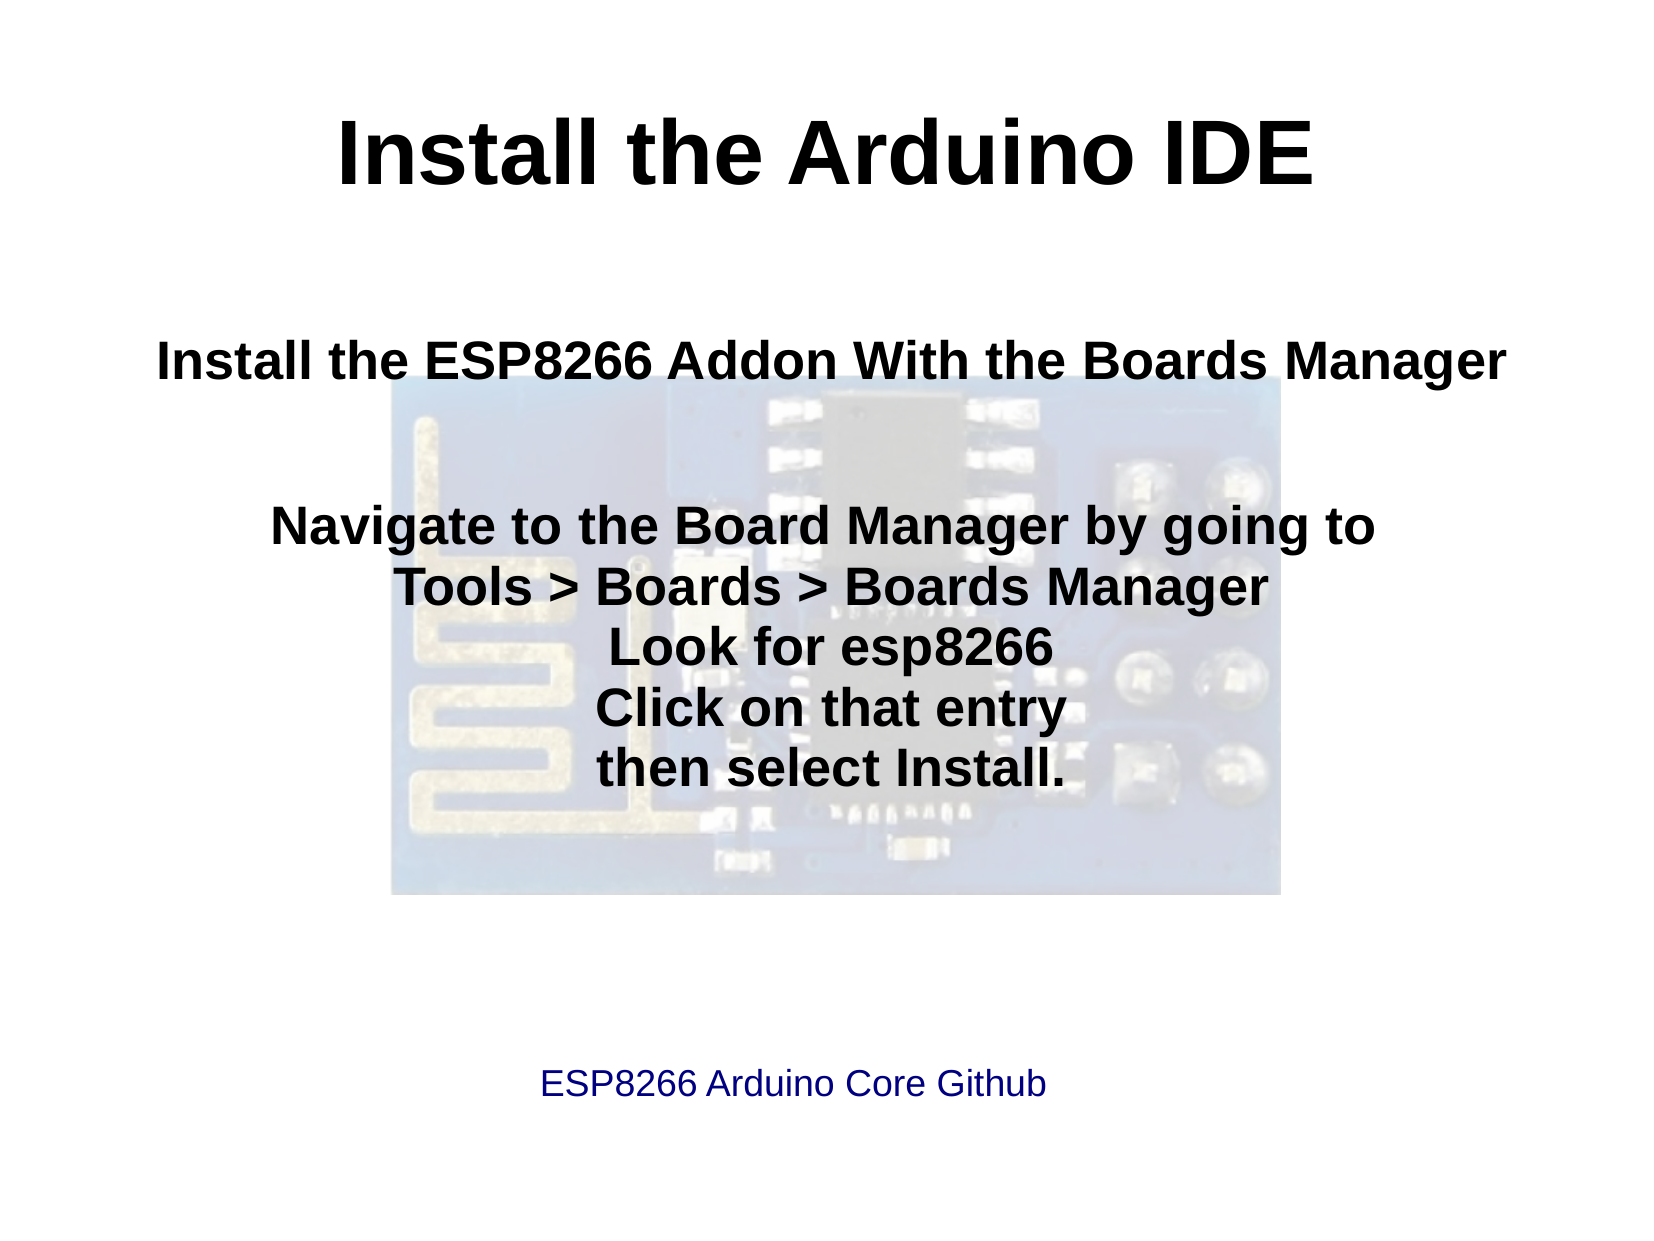

# Install the Arduino IDE
Install the ESP8266 Addon With the Boards Manager
Navigate to the Board Manager by going to
Tools > Boards > Boards Manager
Look for esp8266
Click on that entry
then select Install.
ESP8266 Arduino Core Github